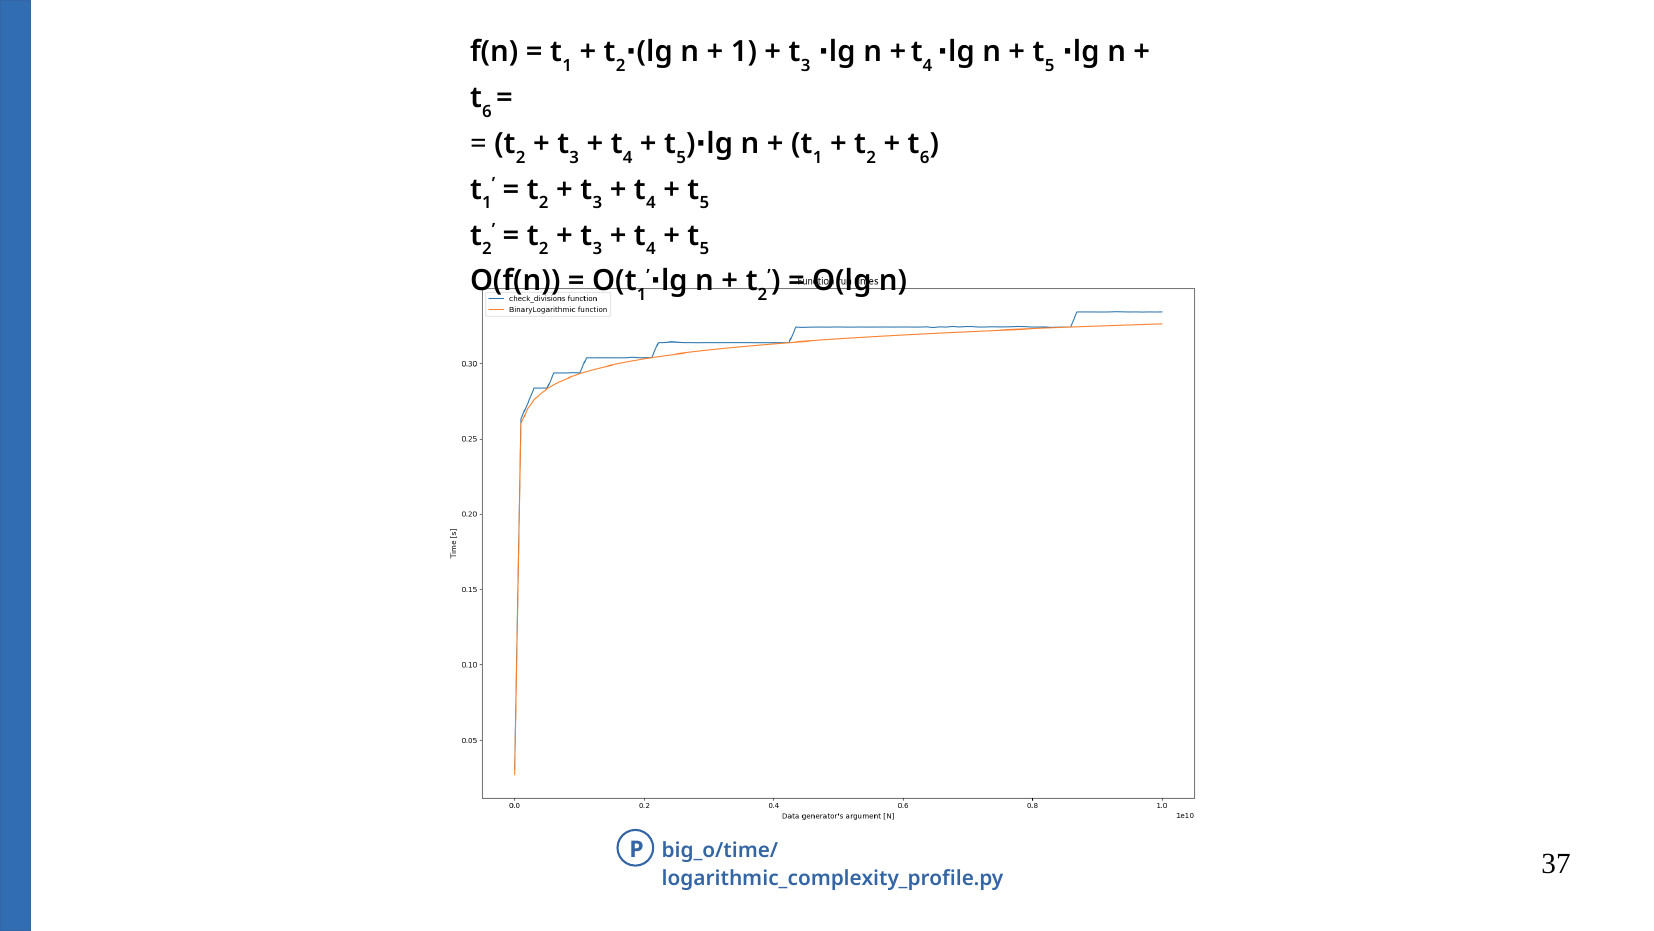

f(n) = t1 + t2⋅(lg n + 1) + t3 ⋅lg n + t4 ⋅lg n + t5 ⋅lg n + t6 =
= (t2 + t3 + t4 + t5)⋅lg n + (t1 + t2 + t6)
t1’ = t2 + t3 + t4 + t5
t2’ = t2 + t3 + t4 + t5
O(f(n)) = O(t1’⋅lg n + t2’) = O(lg n)
P
big_o/time/logarithmic_complexity_profile.py
37